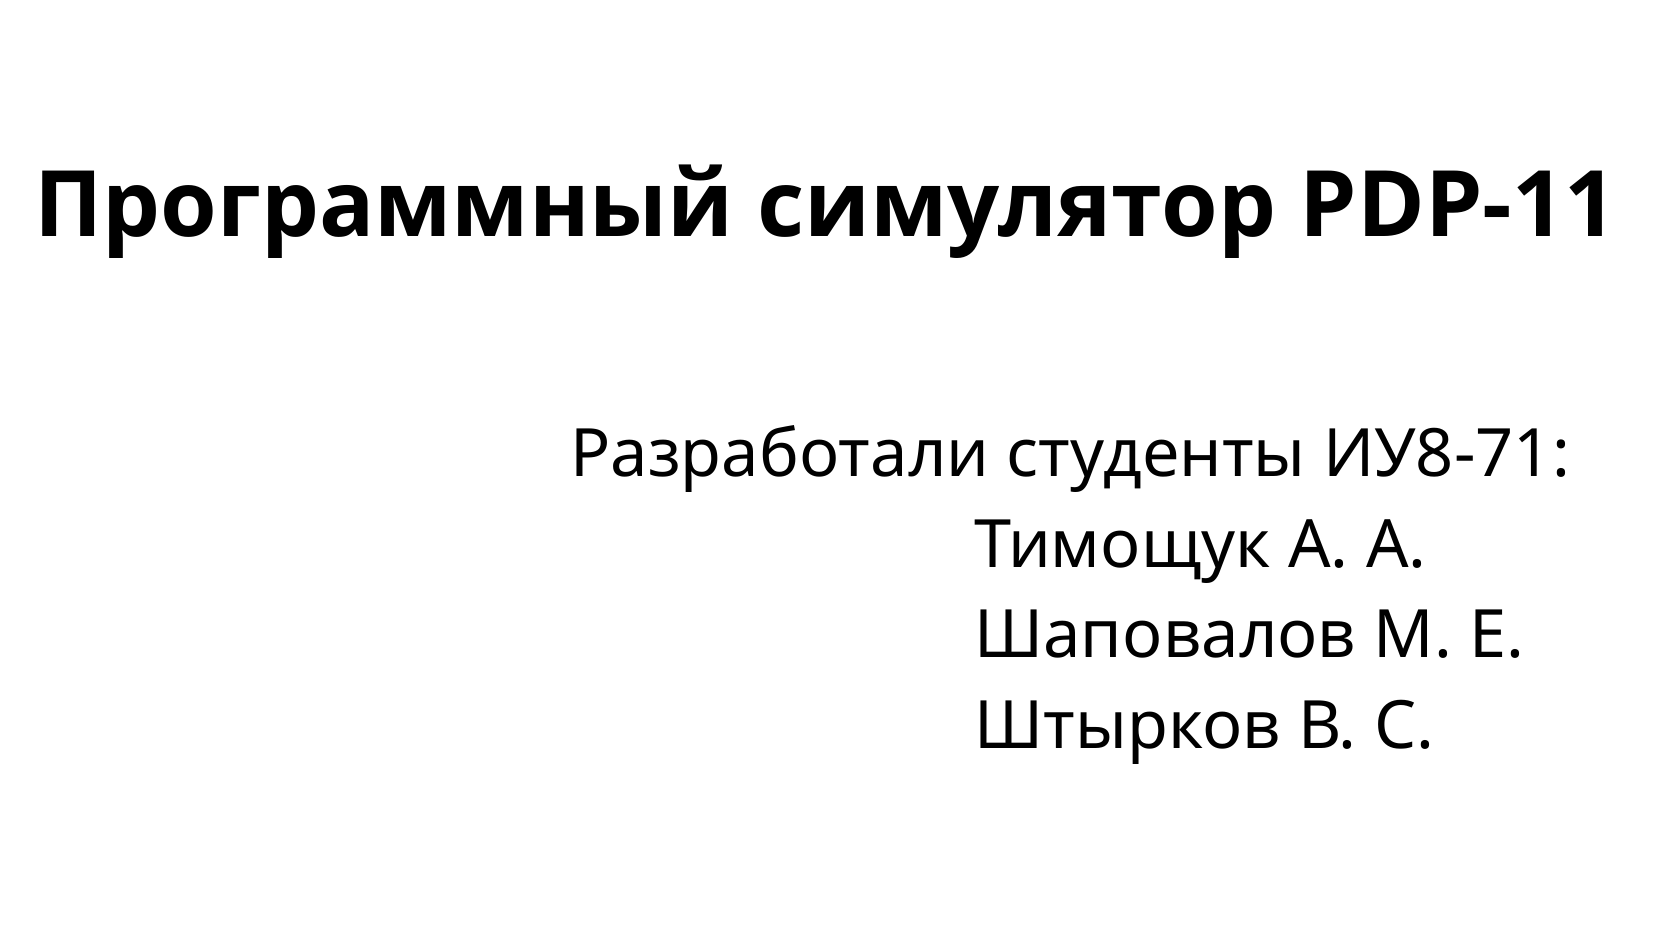

# Программный симулятор PDP-11
Разработали студенты ИУ8-71:
Тимощук А. А.
Шаповалов М. Е.
Штырков В. С.